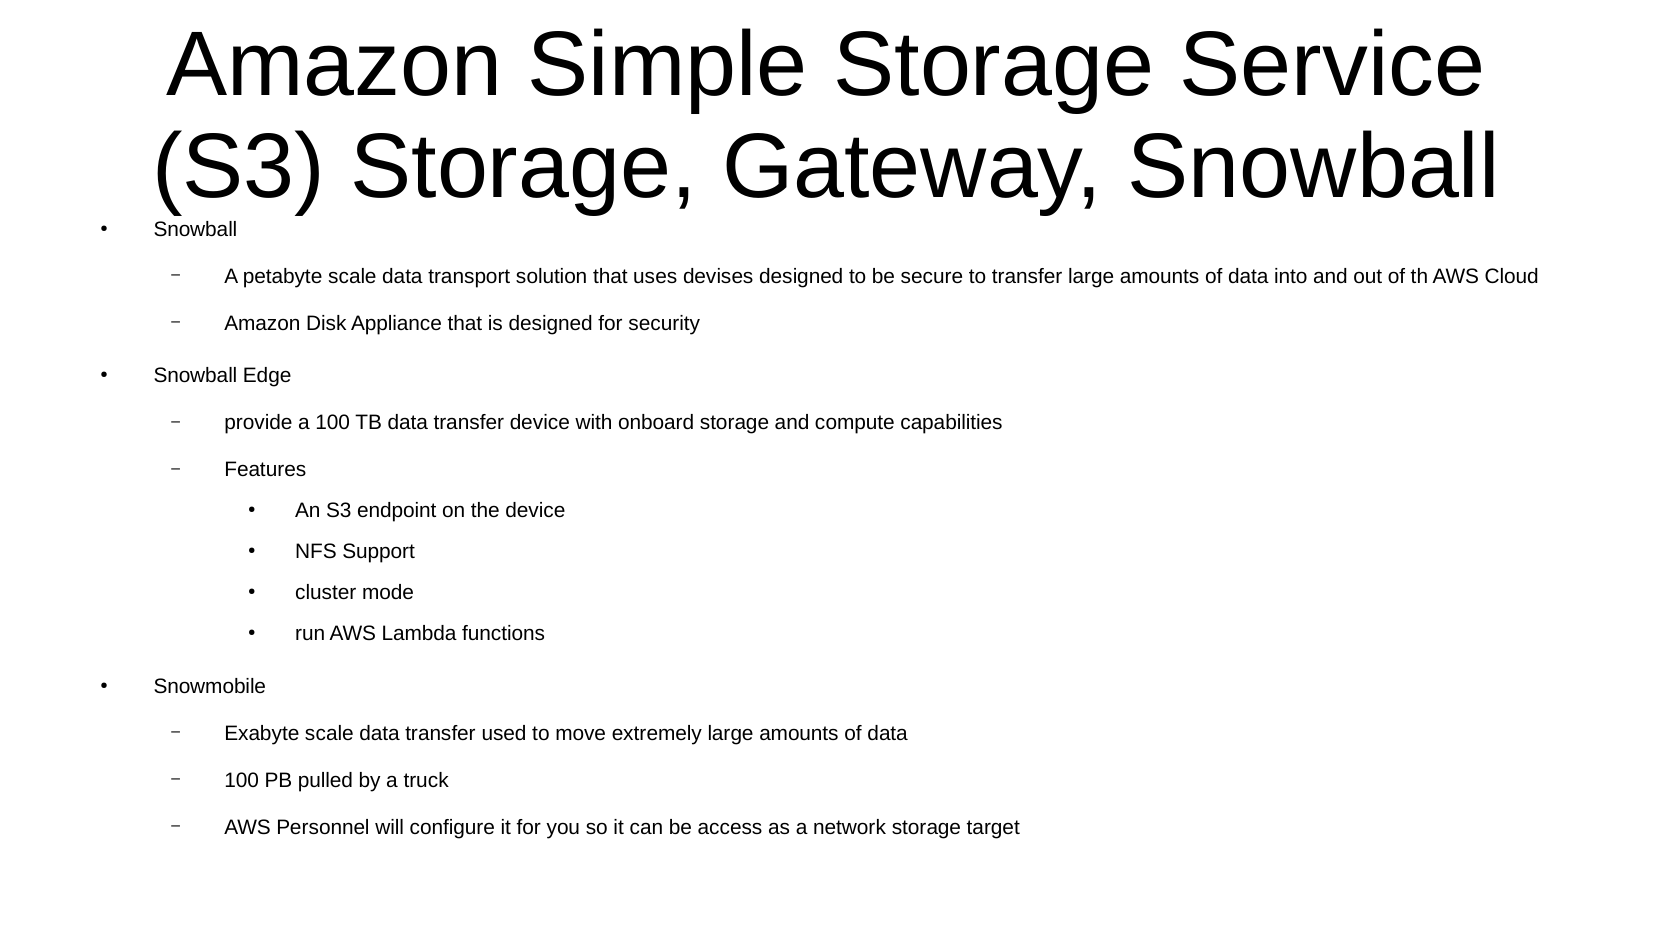

# Amazon Simple Storage Service (S3) Storage, Gateway, Snowball
Snowball
A petabyte scale data transport solution that uses devises designed to be secure to transfer large amounts of data into and out of th AWS Cloud
Amazon Disk Appliance that is designed for security
Snowball Edge
provide a 100 TB data transfer device with onboard storage and compute capabilities
Features
An S3 endpoint on the device
NFS Support
cluster mode
run AWS Lambda functions
Snowmobile
Exabyte scale data transfer used to move extremely large amounts of data
100 PB pulled by a truck
AWS Personnel will configure it for you so it can be access as a network storage target